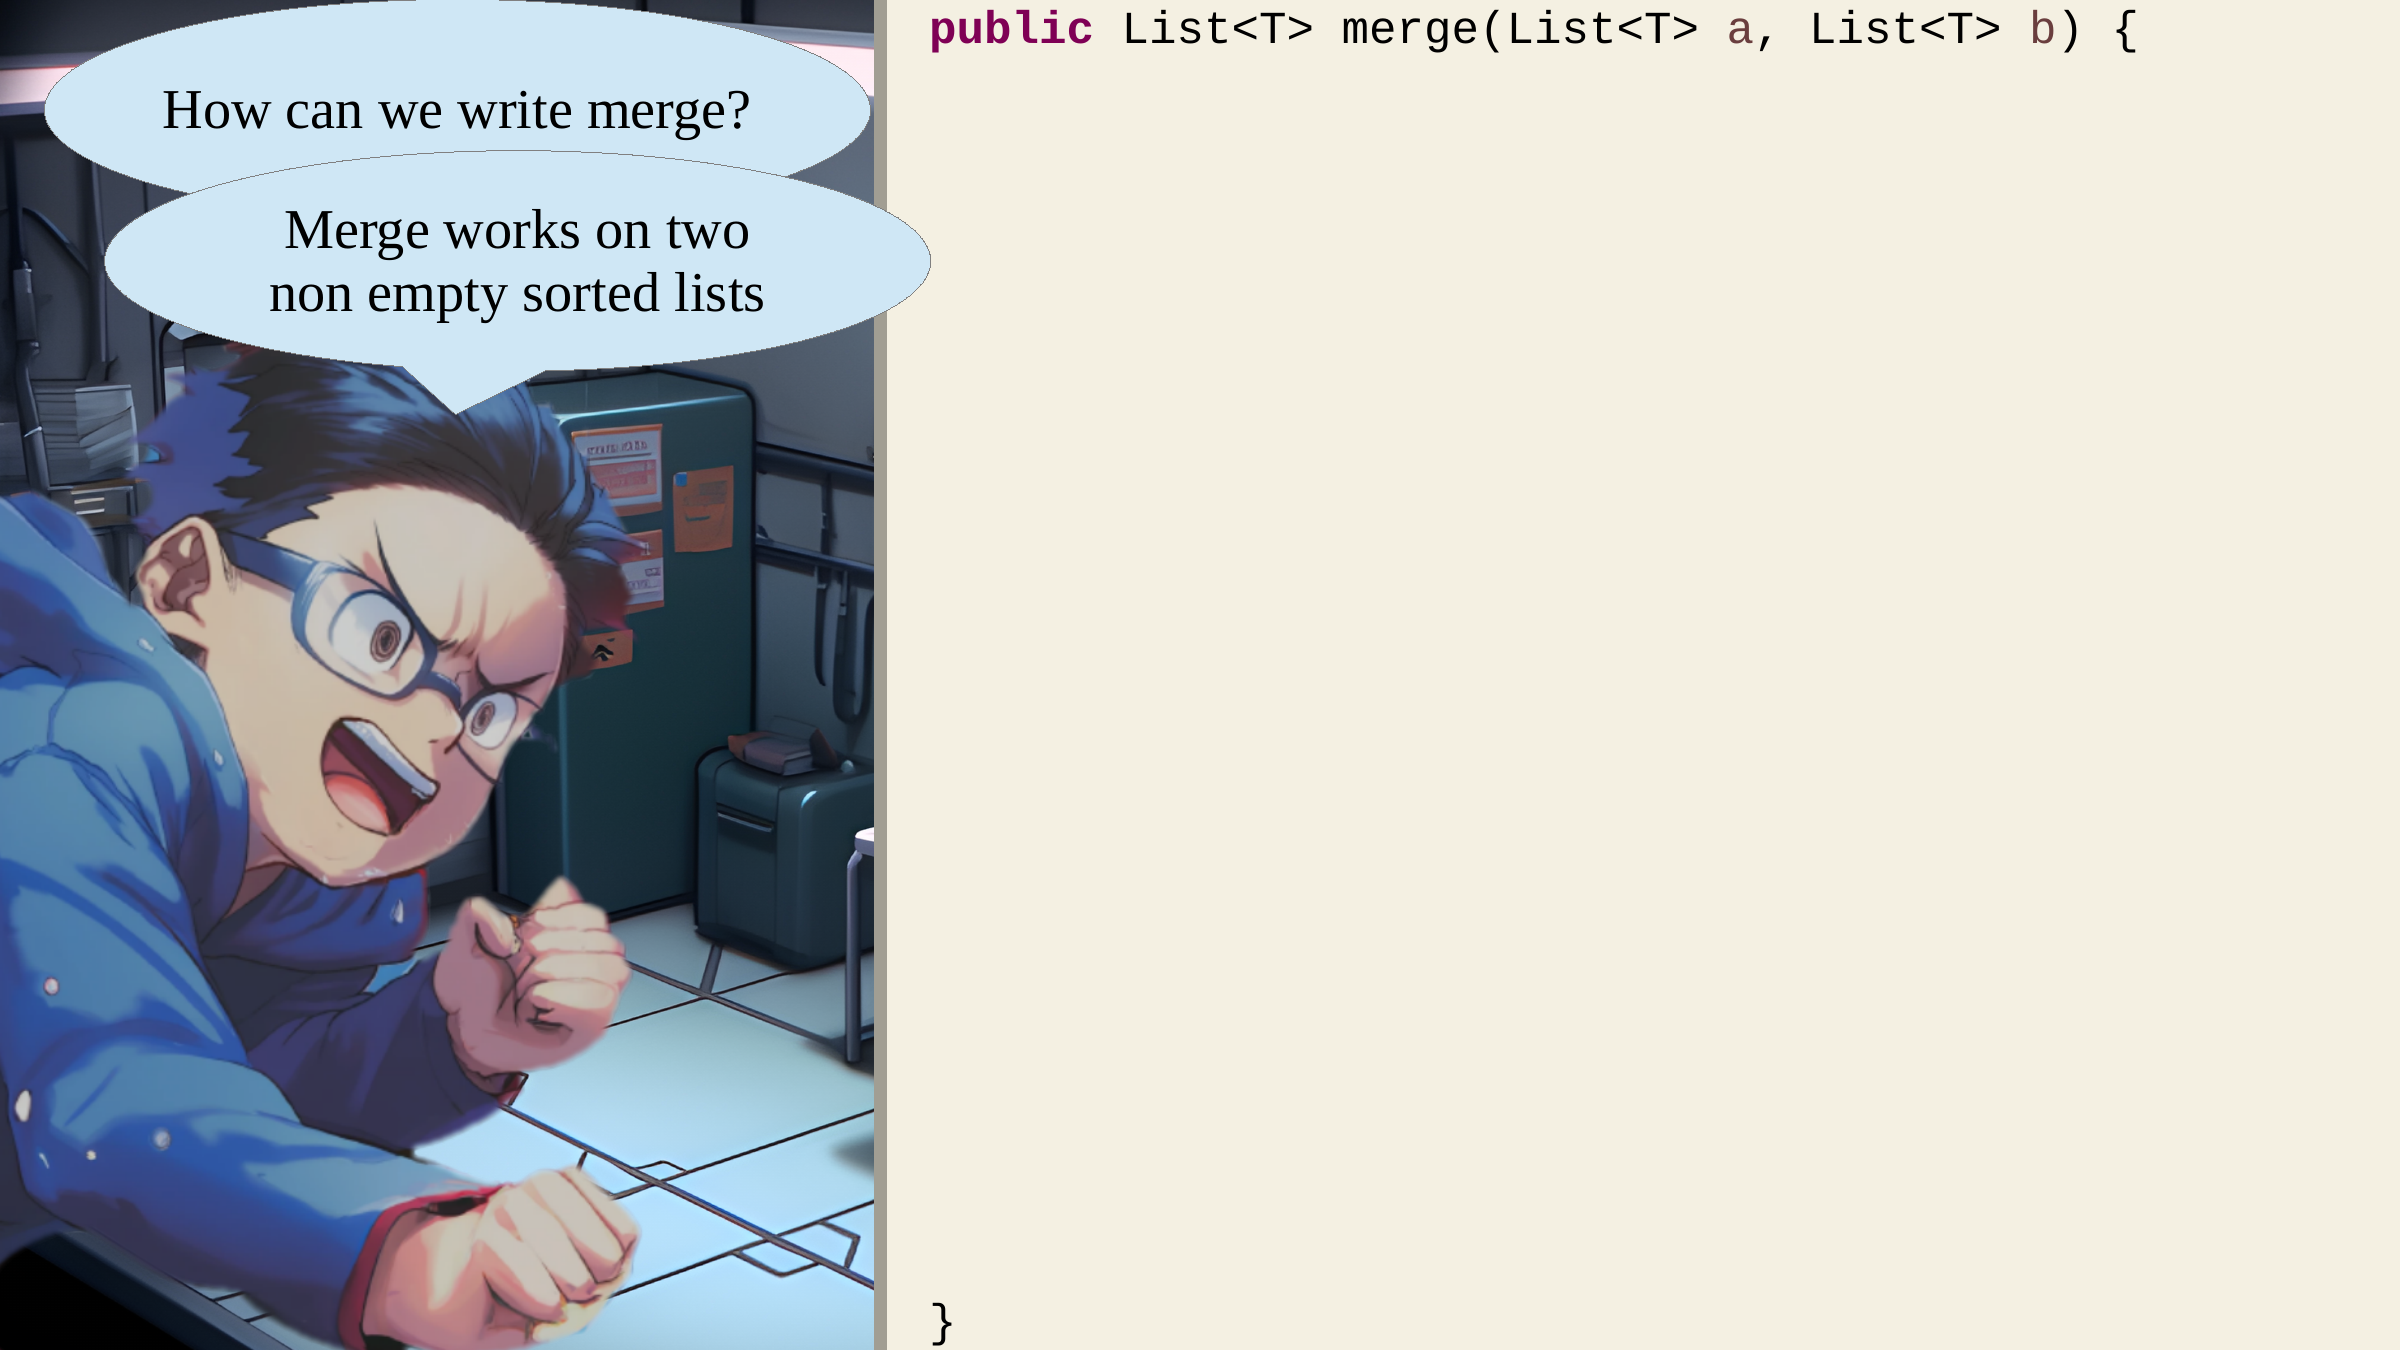

public List<T> merge(List<T> a, List<T> b) {
 }
How can we write merge?
Merge works on two
non empty sorted lists